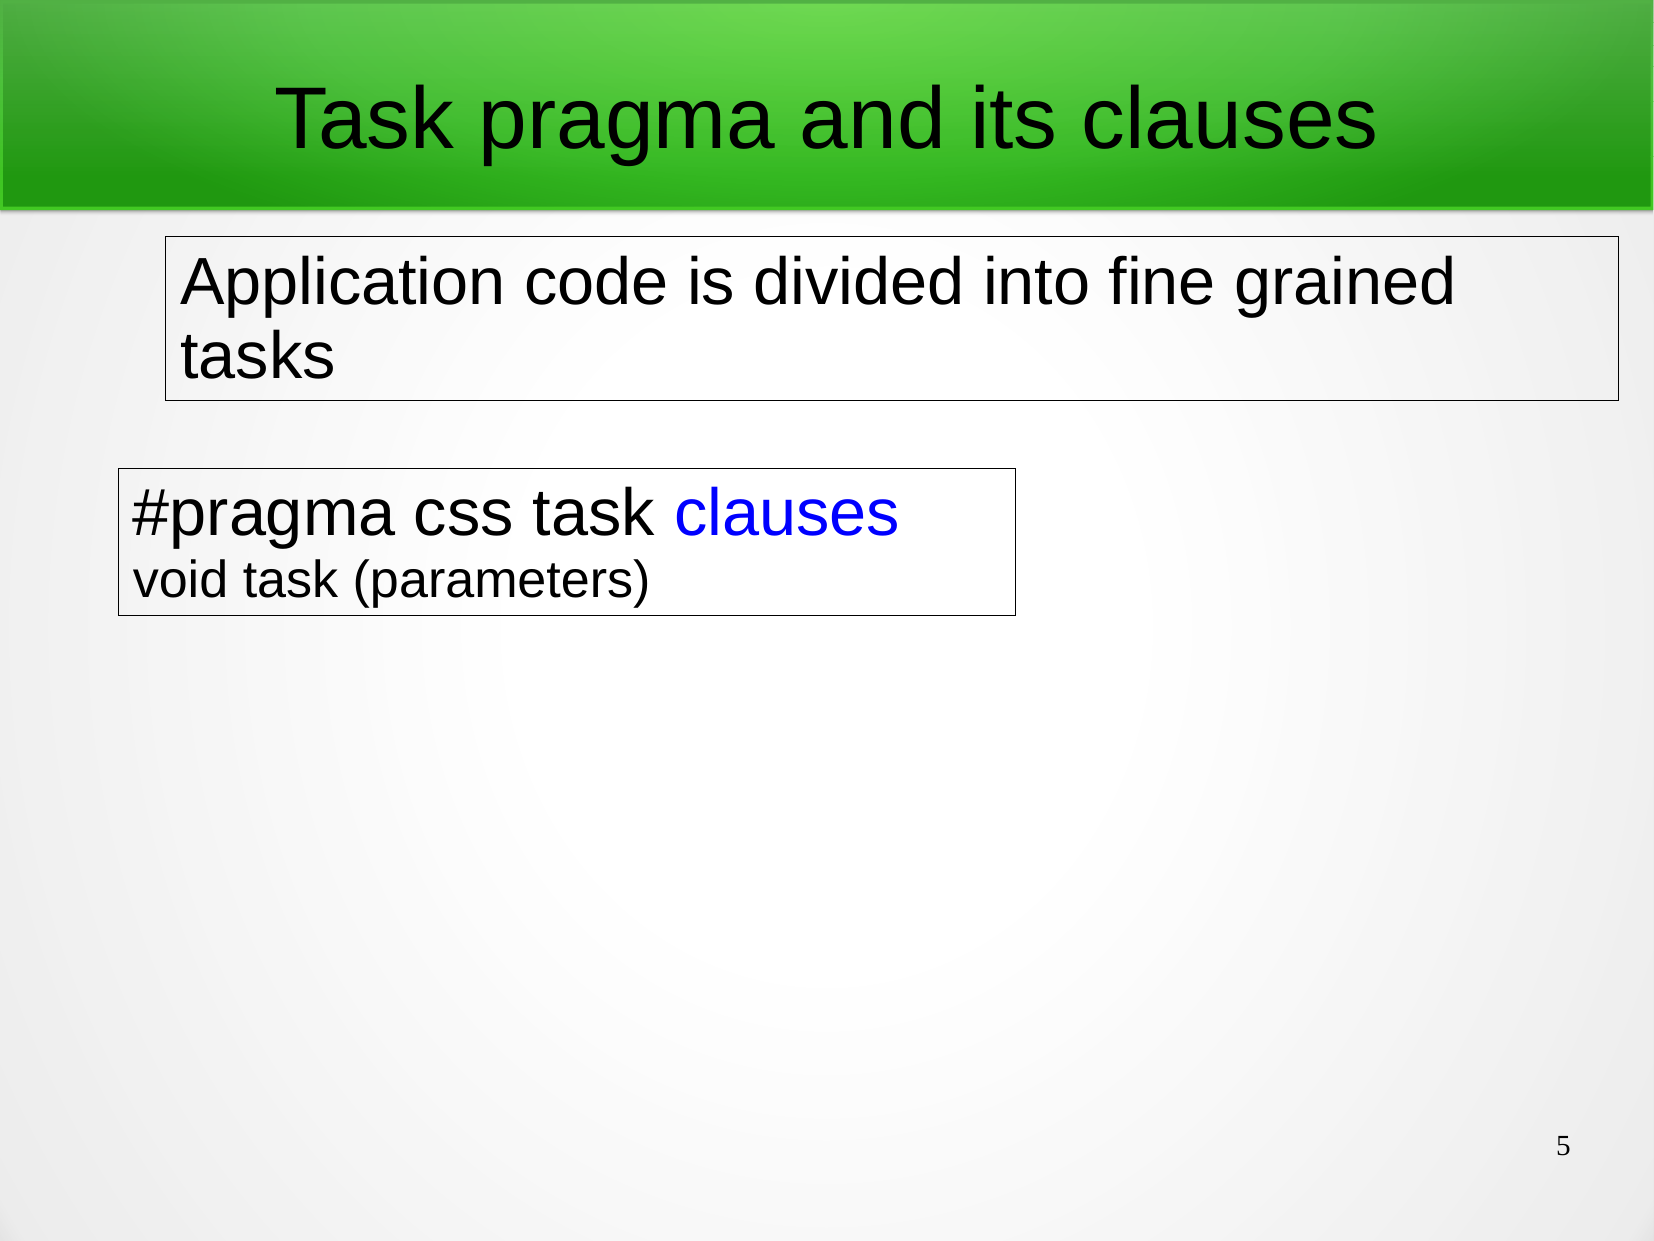

# Task pragma and its clauses
Application code is divided into fine grained tasks
#pragma css task clauses
void task (parameters)
5